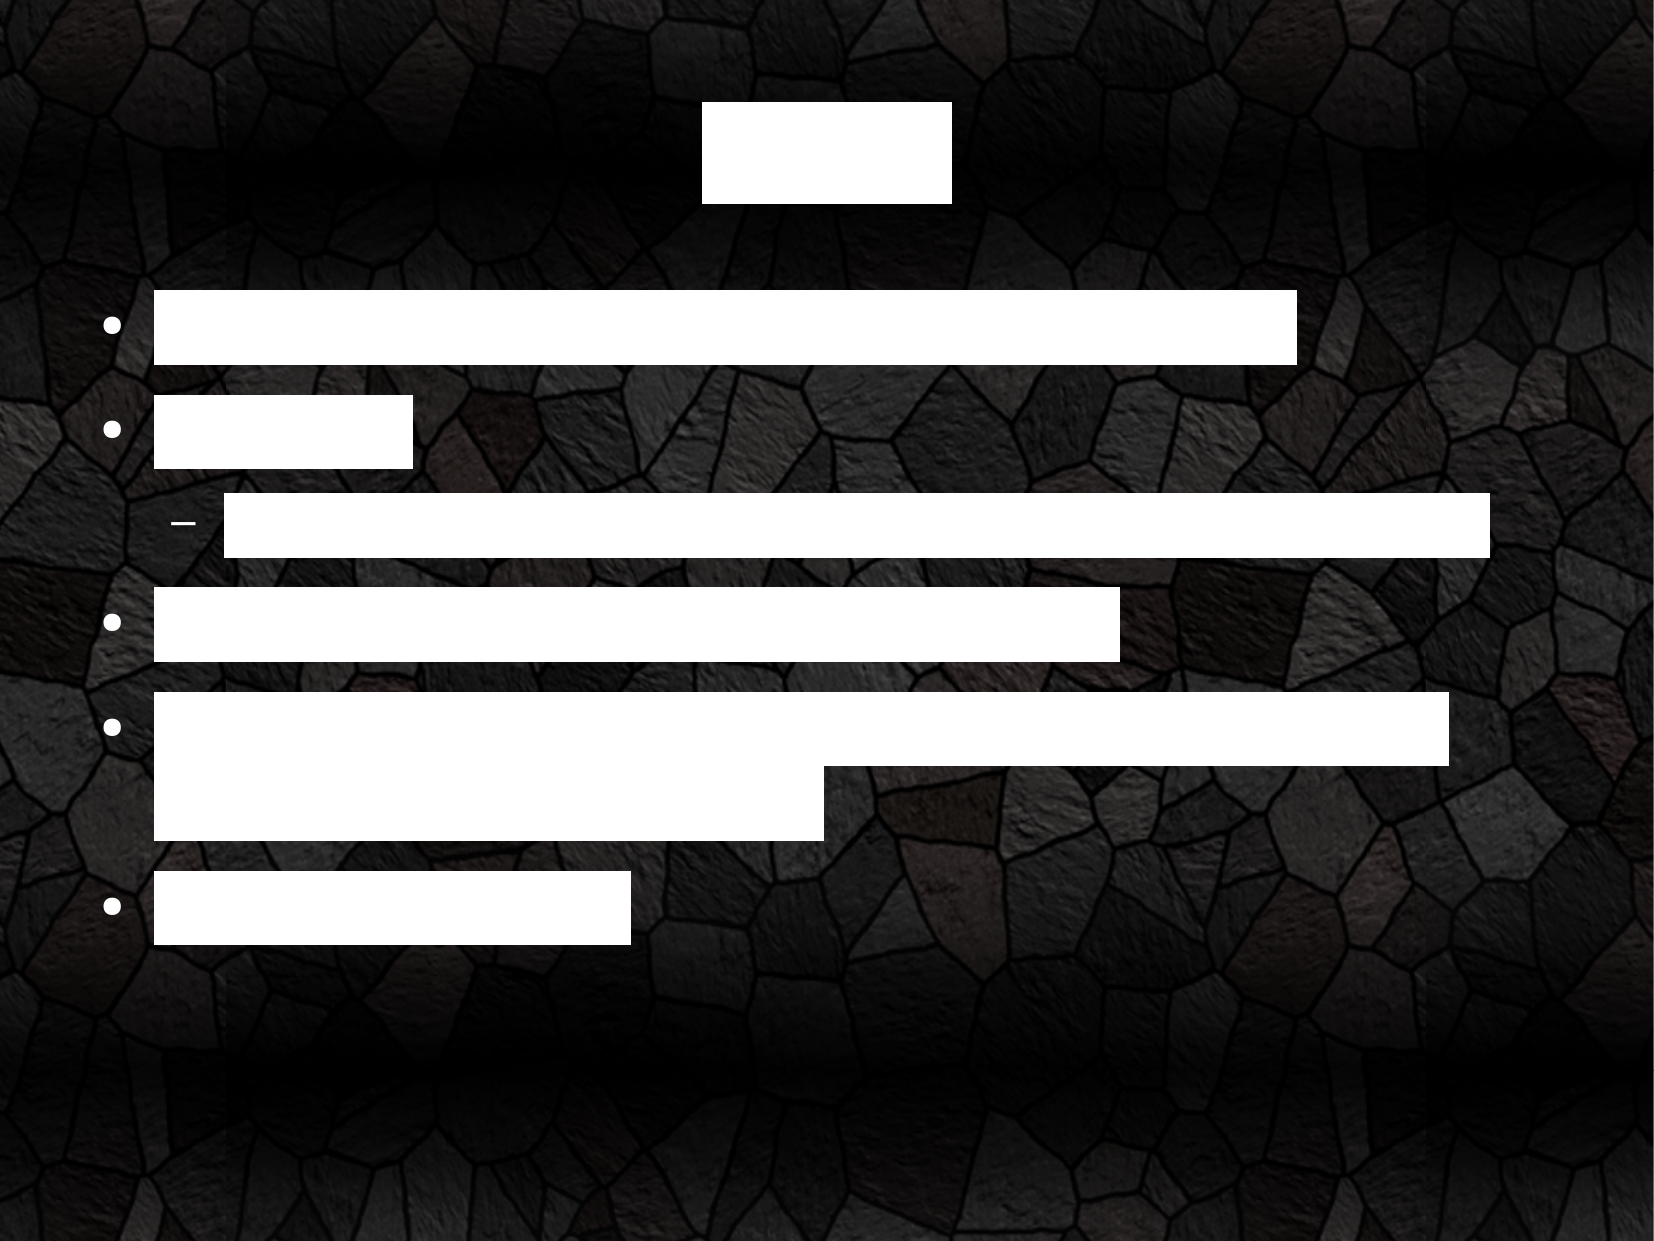

# Filtros
Modifican un valor en una etiqueta {{ }}
Ejemplo:
{{ nombre|upper }} pasa el nombre a mayúsculas
Django viene con unos 60 filtros:
Lo que es más interesante, podemos definir nuestros propios filtros
... y es muy fácil